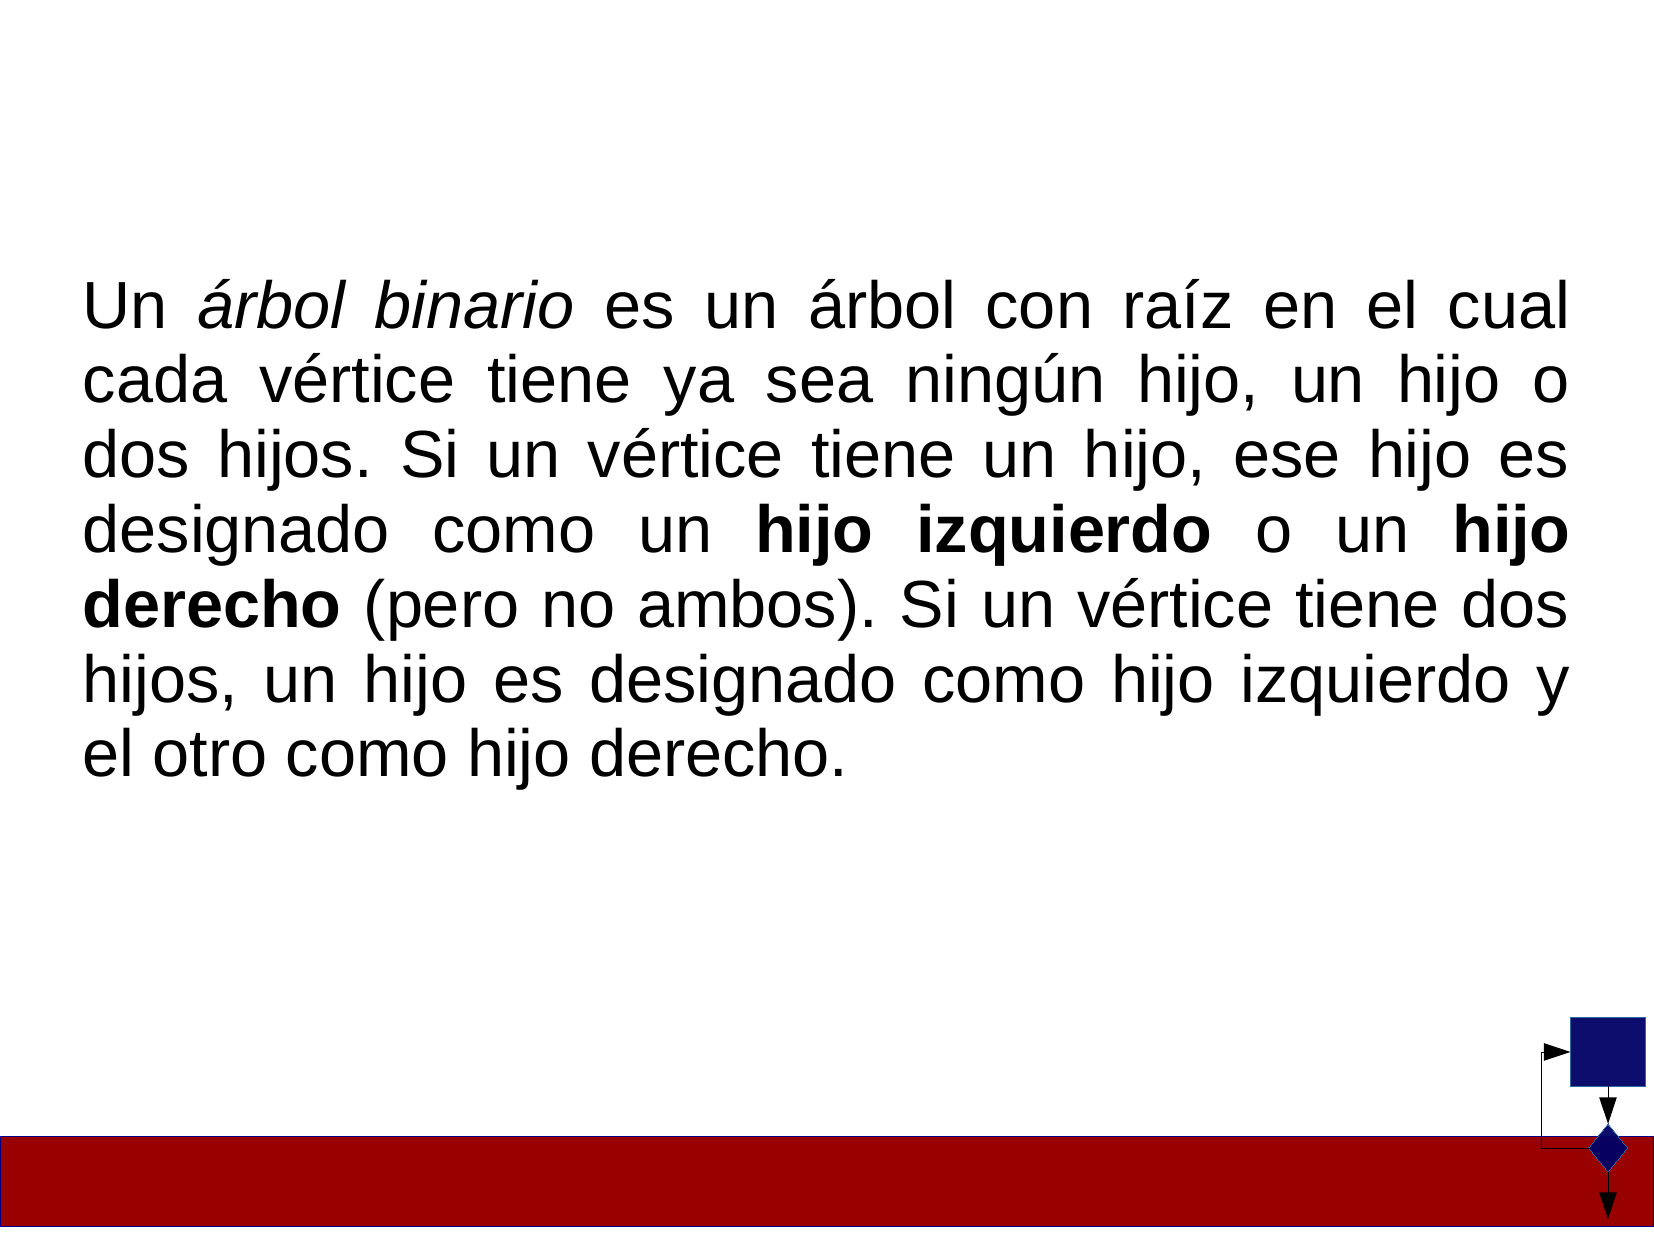

# Un árbol binario es un árbol con raíz en el cual cada vértice tiene ya sea ningún hijo, un hijo o dos hijos. Si un vértice tiene un hijo, ese hijo es designado como un hijo izquierdo o un hijo derecho (pero no ambos). Si un vértice tiene dos hijos, un hijo es designado como hijo izquierdo y el otro como hijo derecho.